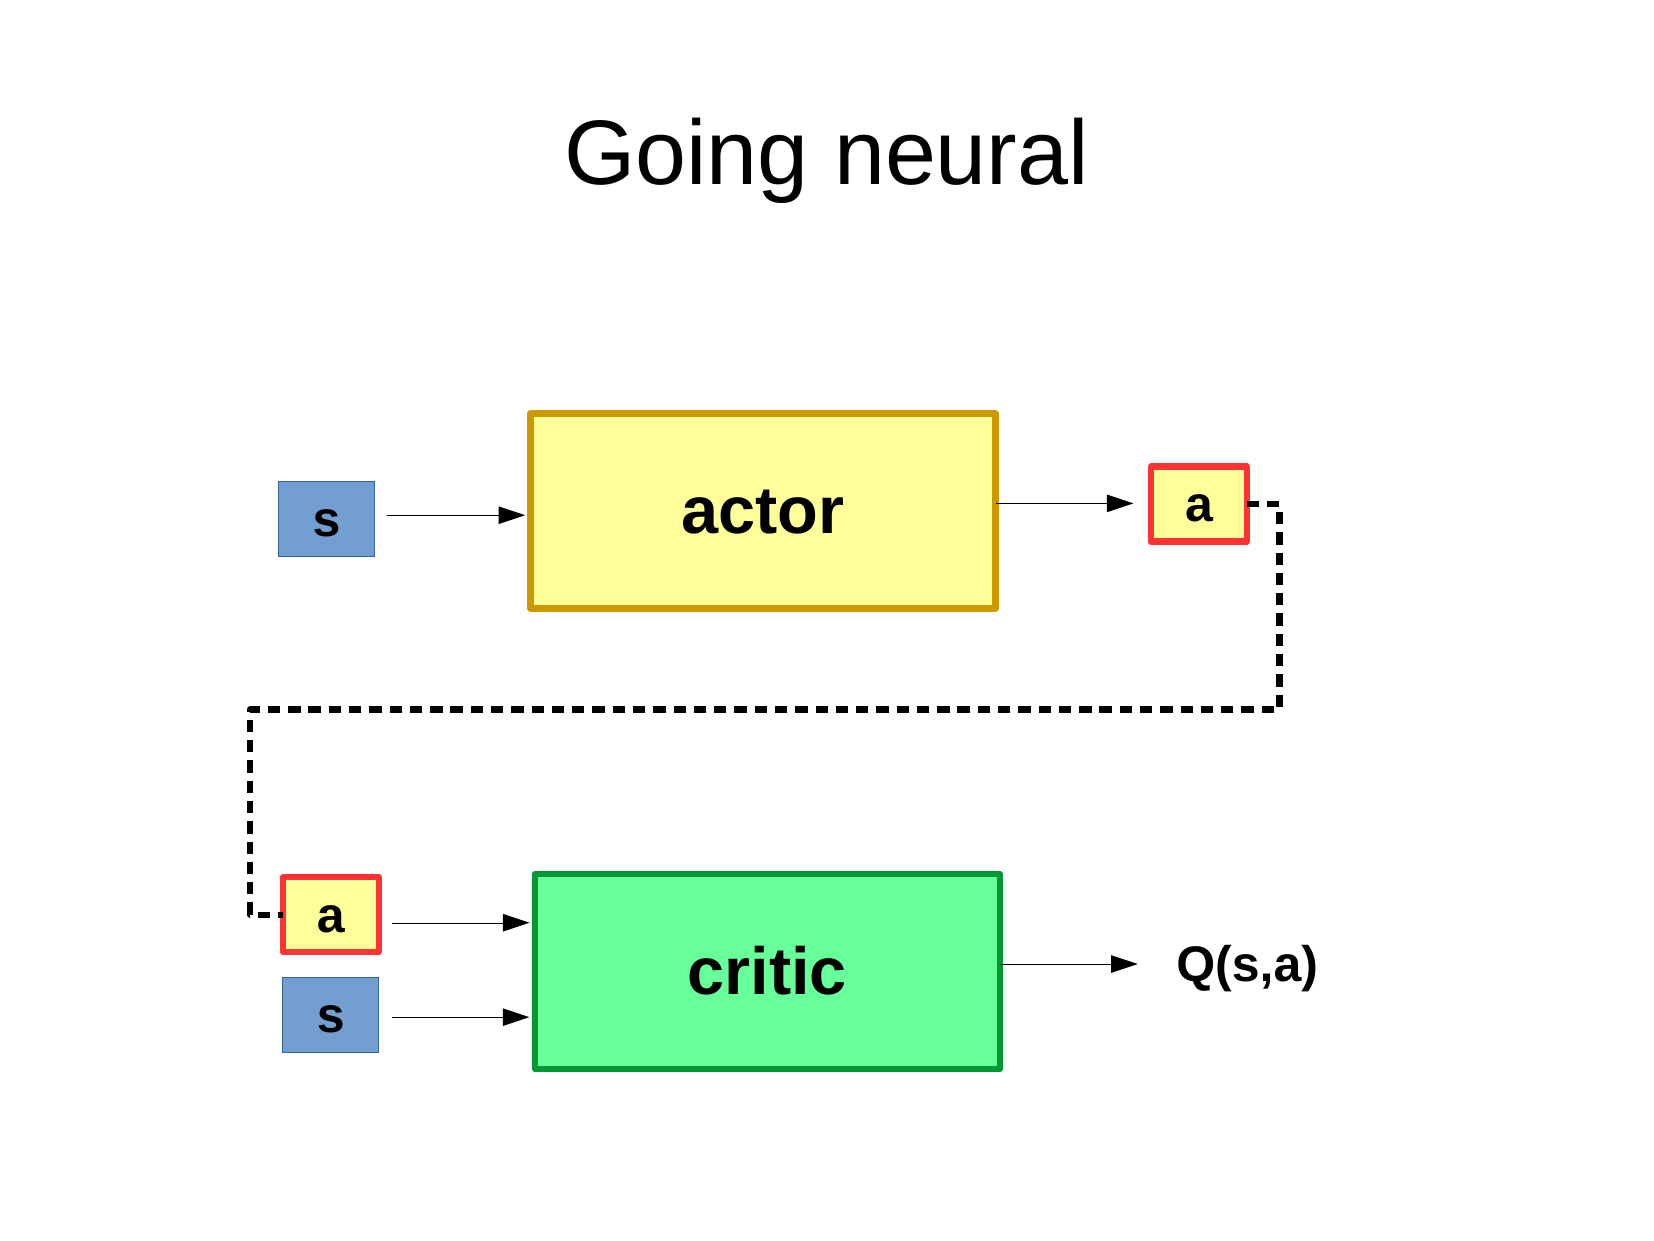

# Going neural
actor
a
s
critic
a
Q(s,a)
s